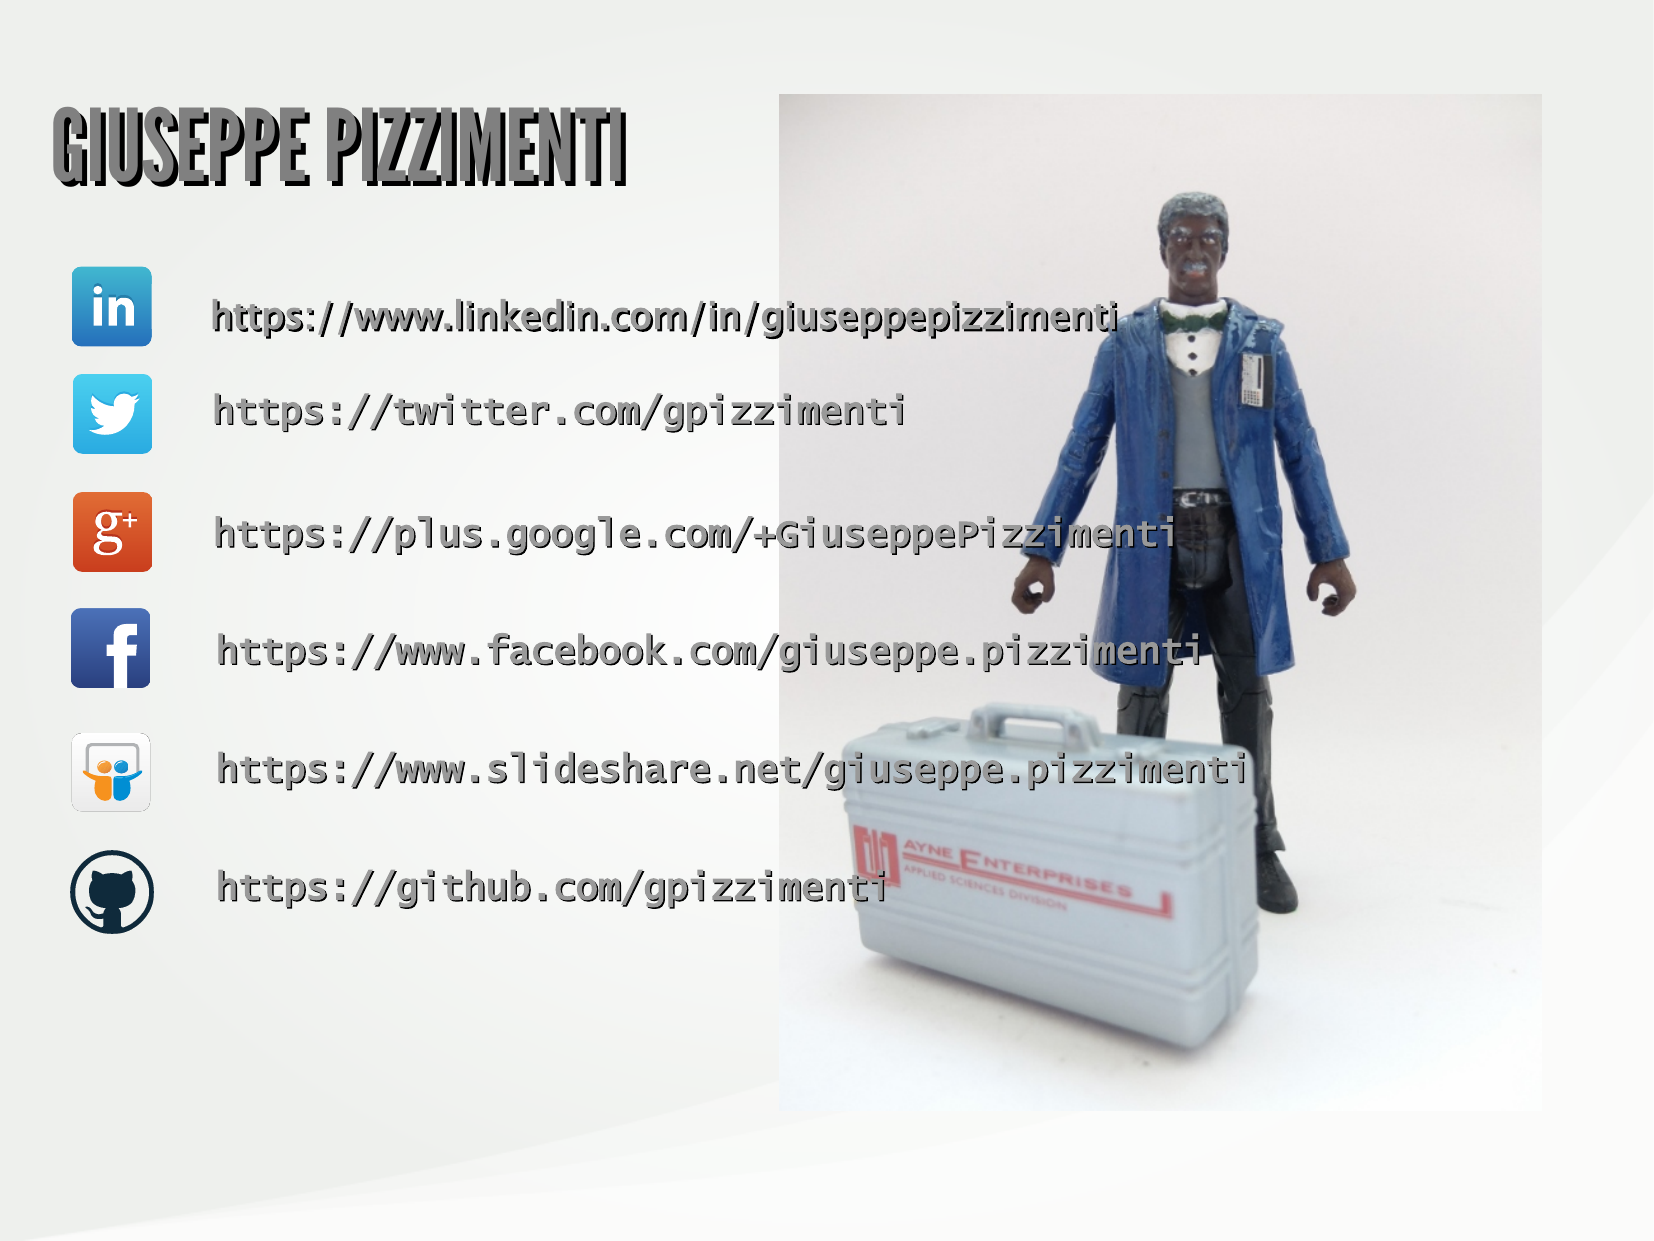

GIUSEPPE PIZZIMENTI
https://www.linkedin.com/in/giuseppepizzimenti
https://twitter.com/gpizzimenti
https://plus.google.com/+GiuseppePizzimenti
https://www.facebook.com/giuseppe.pizzimenti
https://www.slideshare.net/giuseppe.pizzimenti
https://github.com/gpizzimenti